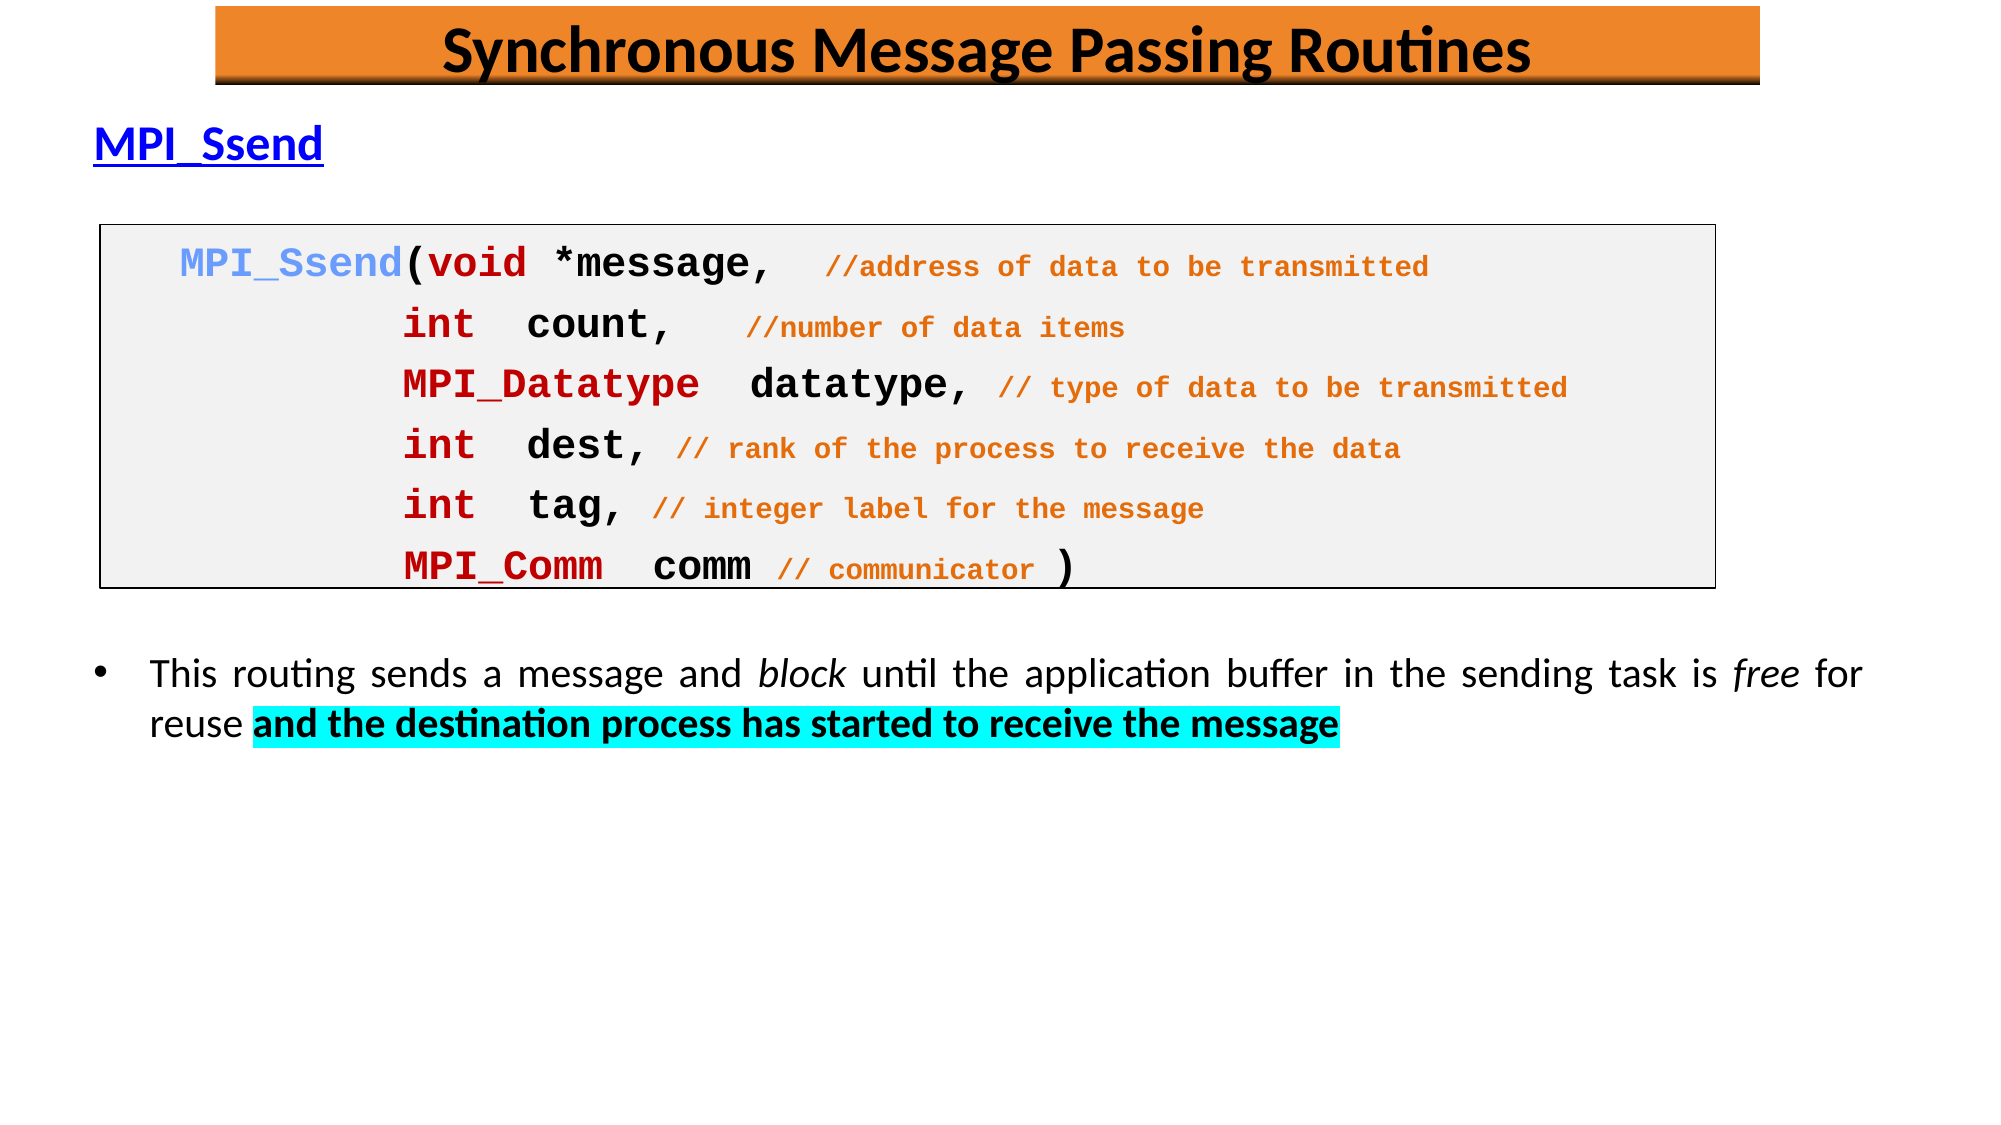

Synchronous Message Passing Routines
# MPI_Ssend
This routing sends a message and block until the application buffer in the sending task is free for reuse and the destination process has started to receive the message
 MPI_Ssend(void *message, //address of data to be transmitted
	 int count,	 //number of data items
 MPI_Datatype datatype, // type of data to be transmitted
 int dest, // rank of the process to receive the data
 int tag, // integer label for the message
 MPI_Comm comm // communicator )